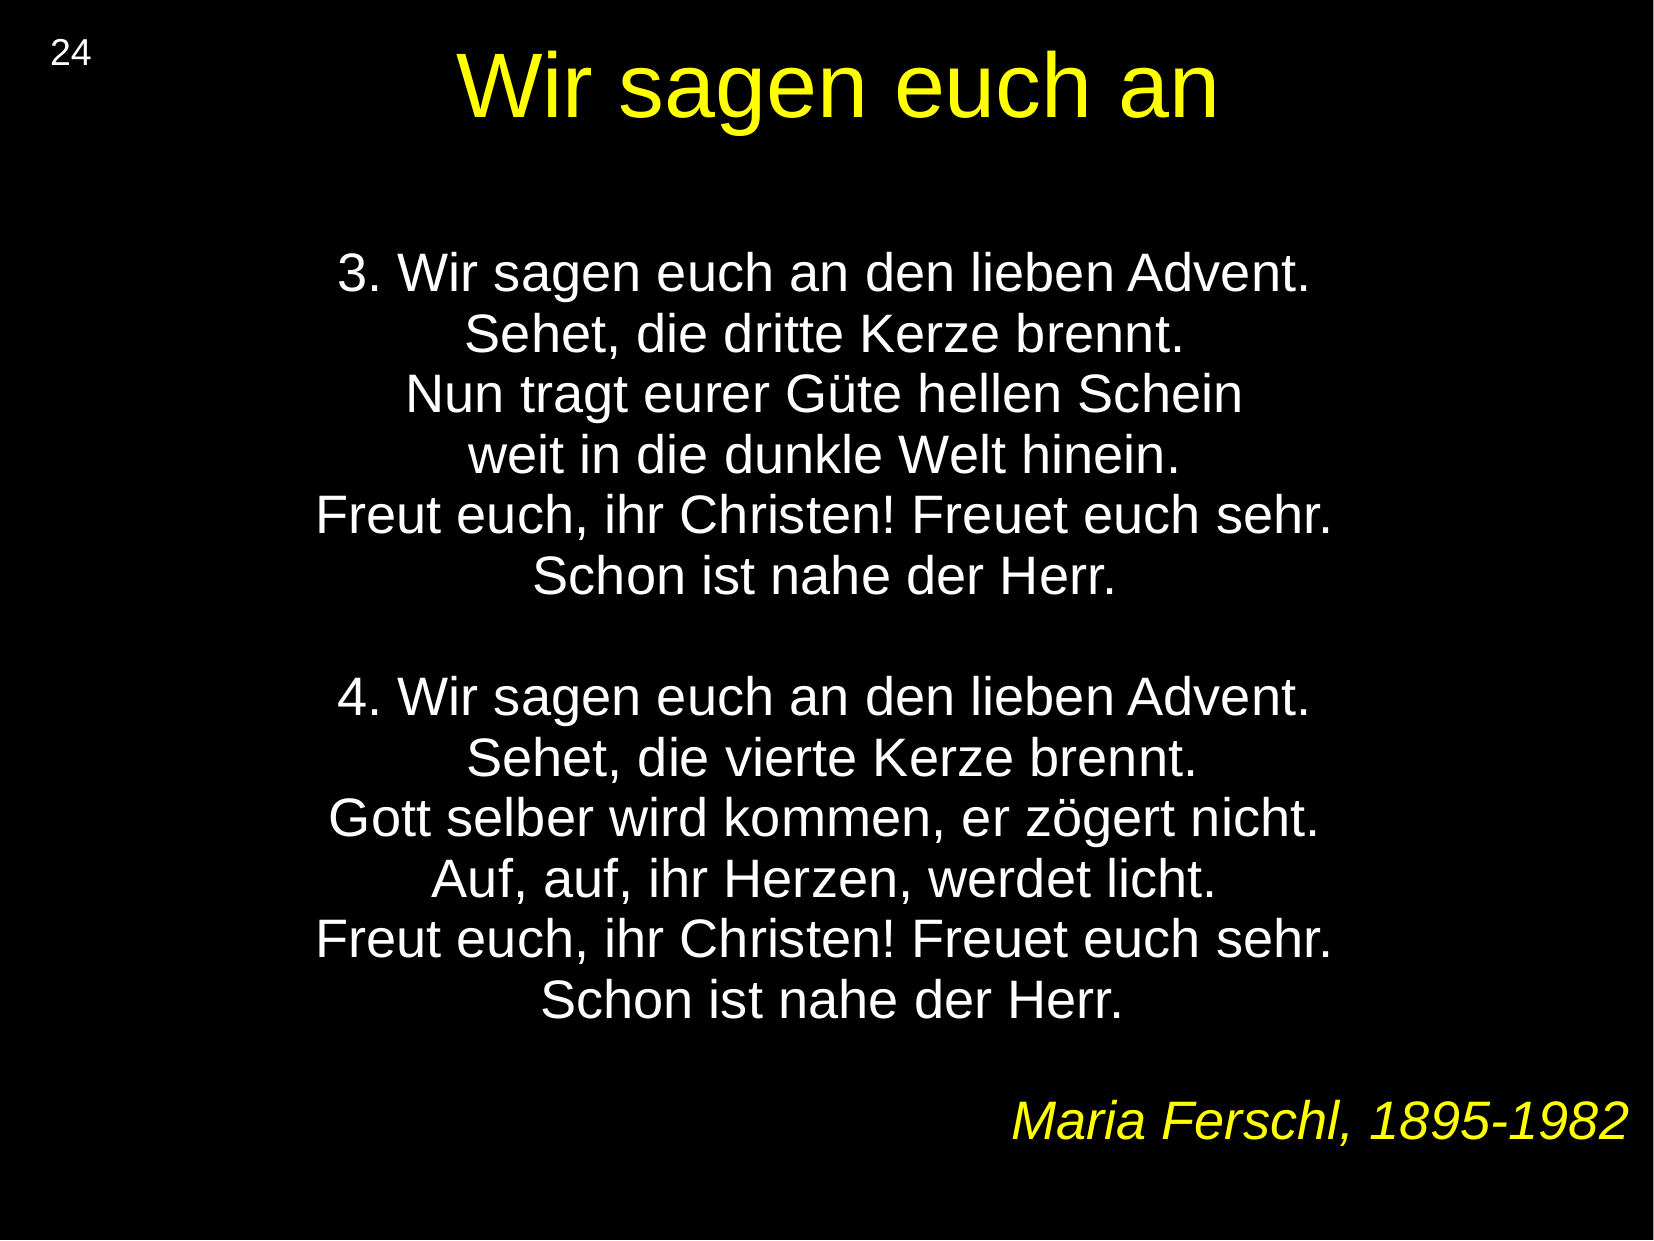

# Wir sagen euch an
24
3. Wir sagen euch an den lieben Advent.
Sehet, die dritte Kerze brennt.
Nun tragt eurer Güte hellen Schein
weit in die dunkle Welt hinein.
Freut euch, ihr Christen! Freuet euch sehr.
Schon ist nahe der Herr.
4. Wir sagen euch an den lieben Advent.
Sehet, die vierte Kerze brennt.
Gott selber wird kommen, er zögert nicht.
Auf, auf, ihr Herzen, werdet licht.
Freut euch, ihr Christen! Freuet euch sehr.
Schon ist nahe der Herr.
Maria Ferschl, 1895-1982